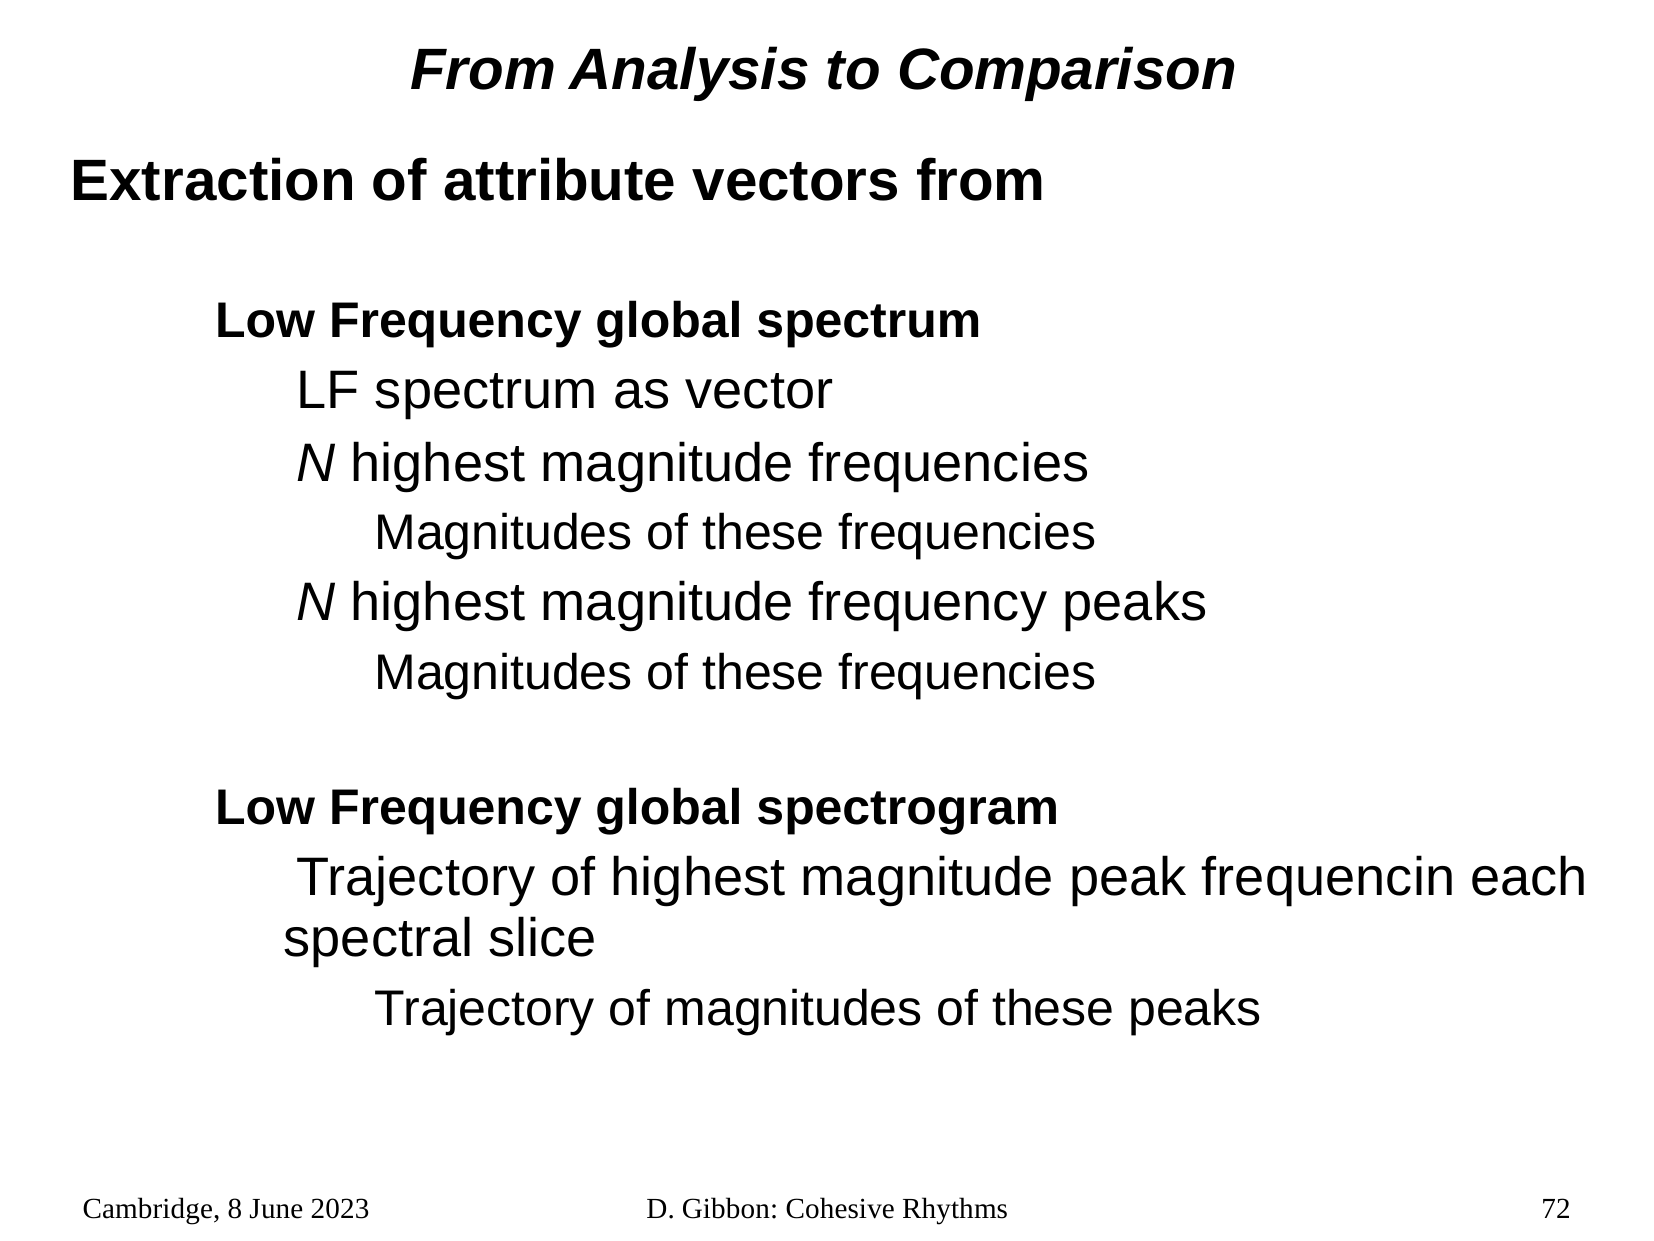

# From Analysis to Comparison
Extraction of attribute vectors from
Low Frequency global spectrum
LF spectrum as vector
N highest magnitude frequencies
Magnitudes of these frequencies
N highest magnitude frequency peaks
Magnitudes of these frequencies
Low Frequency global spectrogram
Trajectory of highest magnitude peak frequencin each spectral slice
Trajectory of magnitudes of these peaks
Cambridge, 8 June 2023
D. Gibbon: Cohesive Rhythms
72